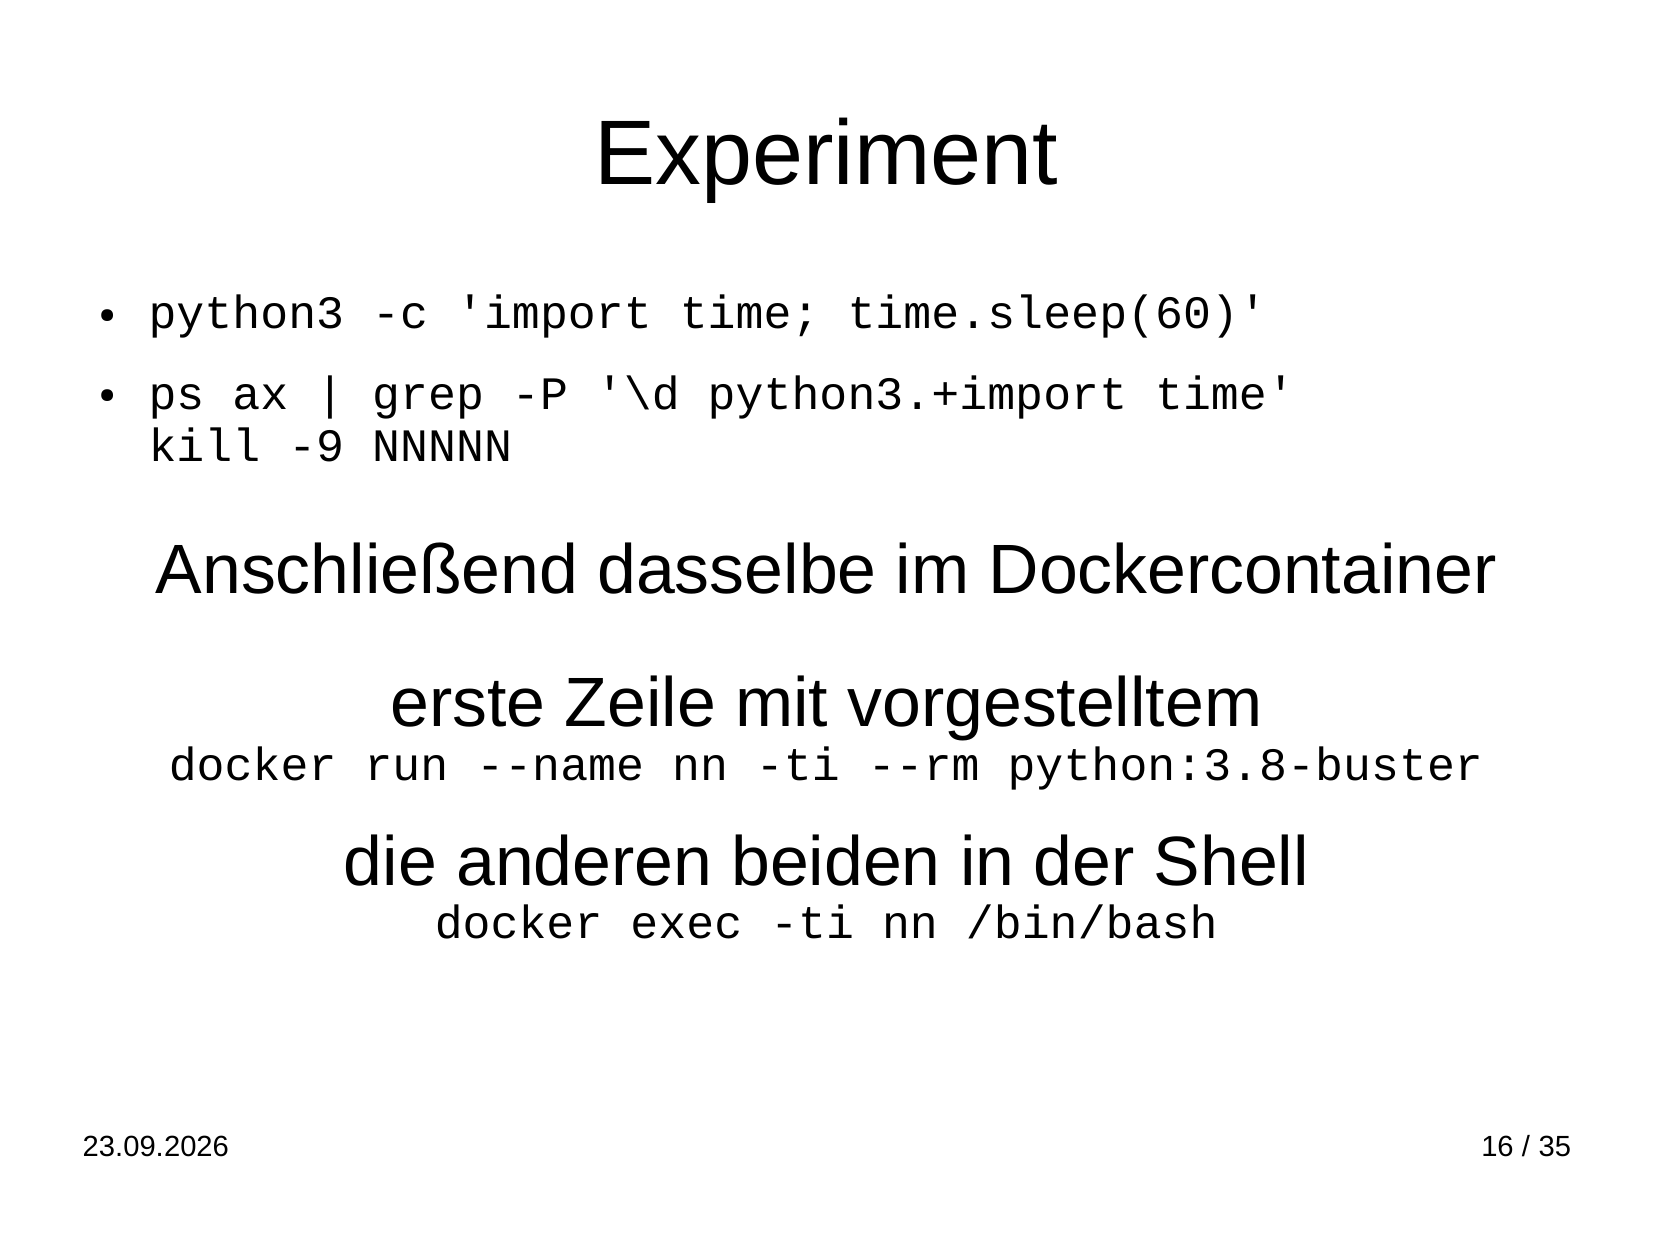

# Experiment
python3 -c 'import time; time.sleep(60)'
ps ax | grep -P '\d python3.+import time'
kill -9 NNNNN
Anschließend dasselbe im Dockercontainer
erste Zeile mit vorgestelltem
docker run --name nn -ti --rm python:3.8-buster
die anderen beiden in der Shell
docker exec -ti nn /bin/bash